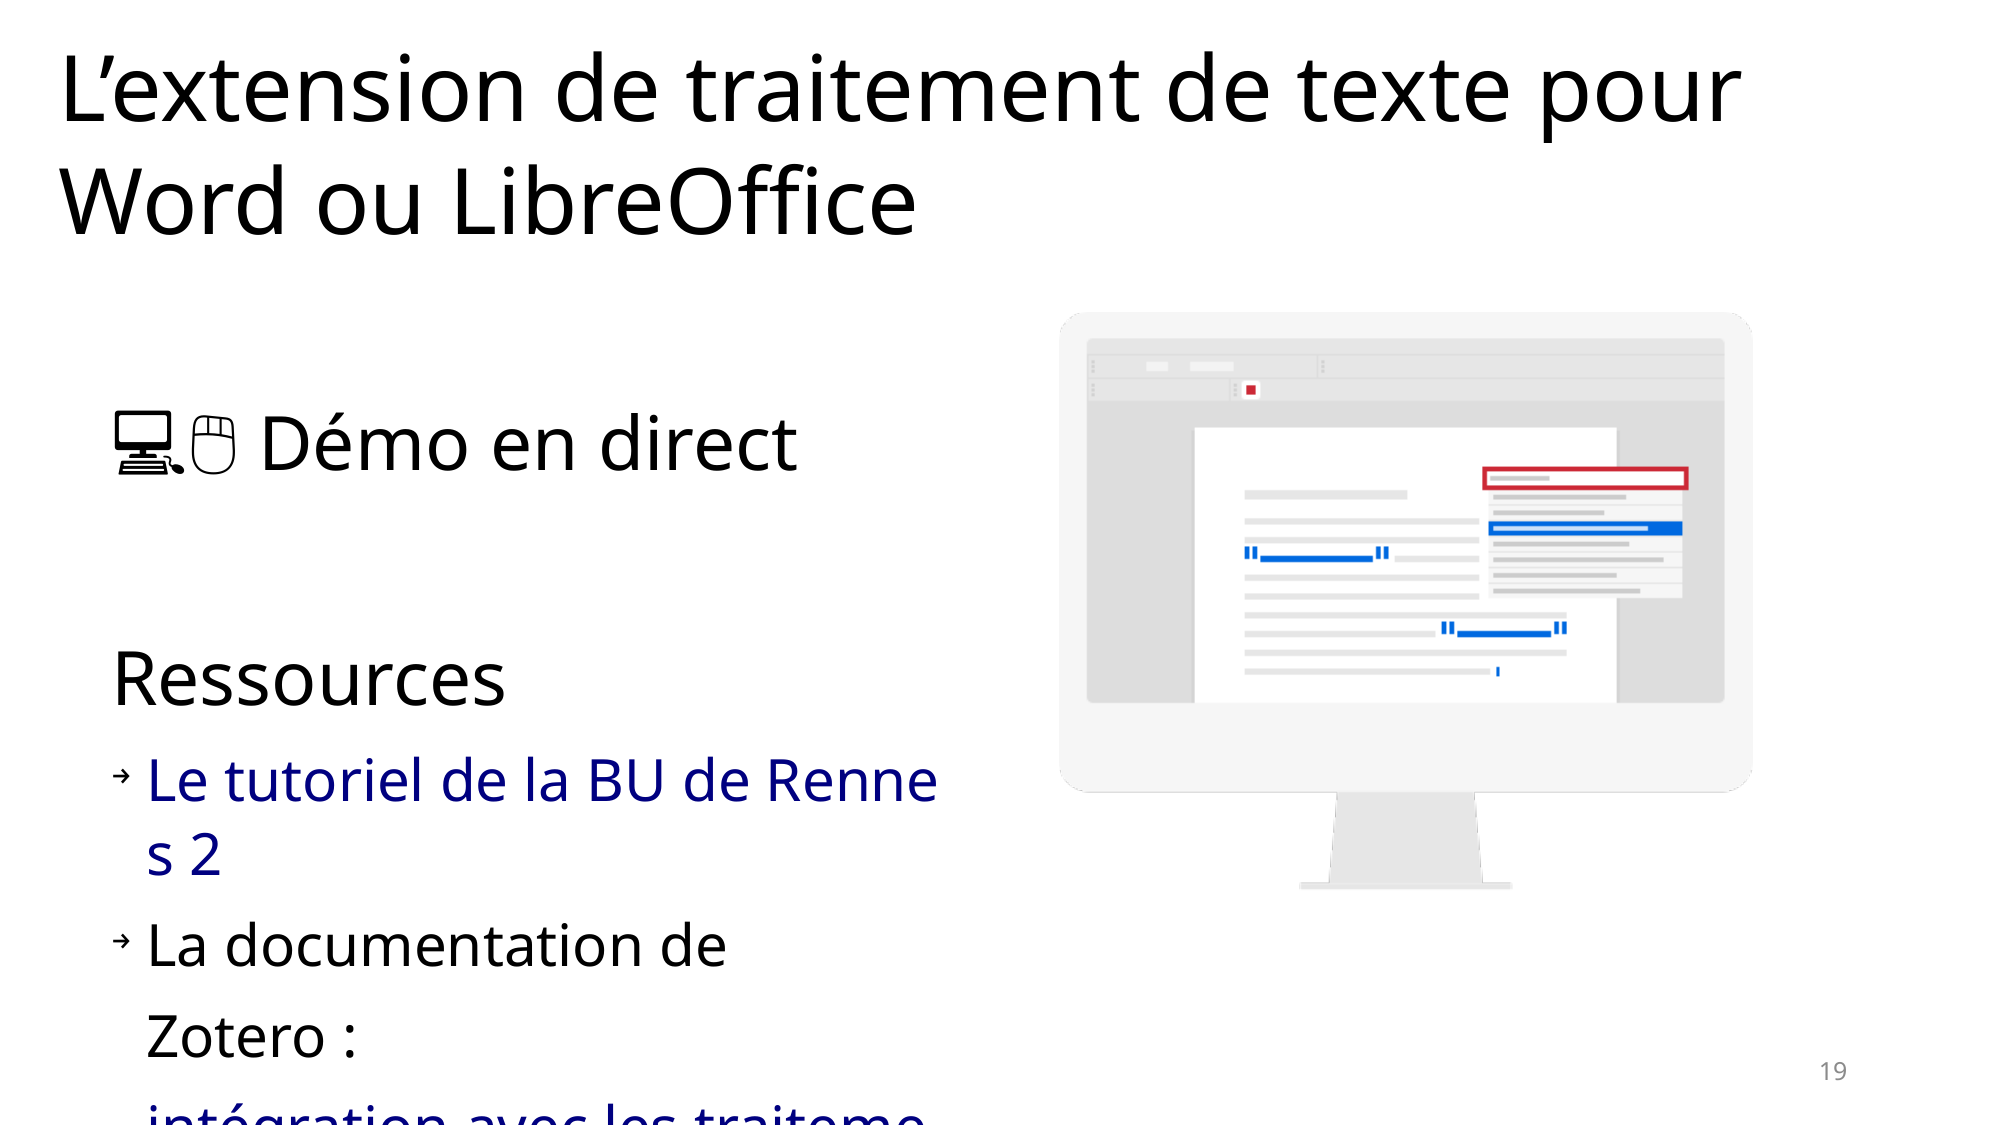

# L’extension de traitement de texte pour Word ou LibreOffice
💻🖱 Démo en direct
Ressources
Le tutoriel de la BU de Rennes 2
La documentation de Zotero :
intégration avec les traitements de texte
19